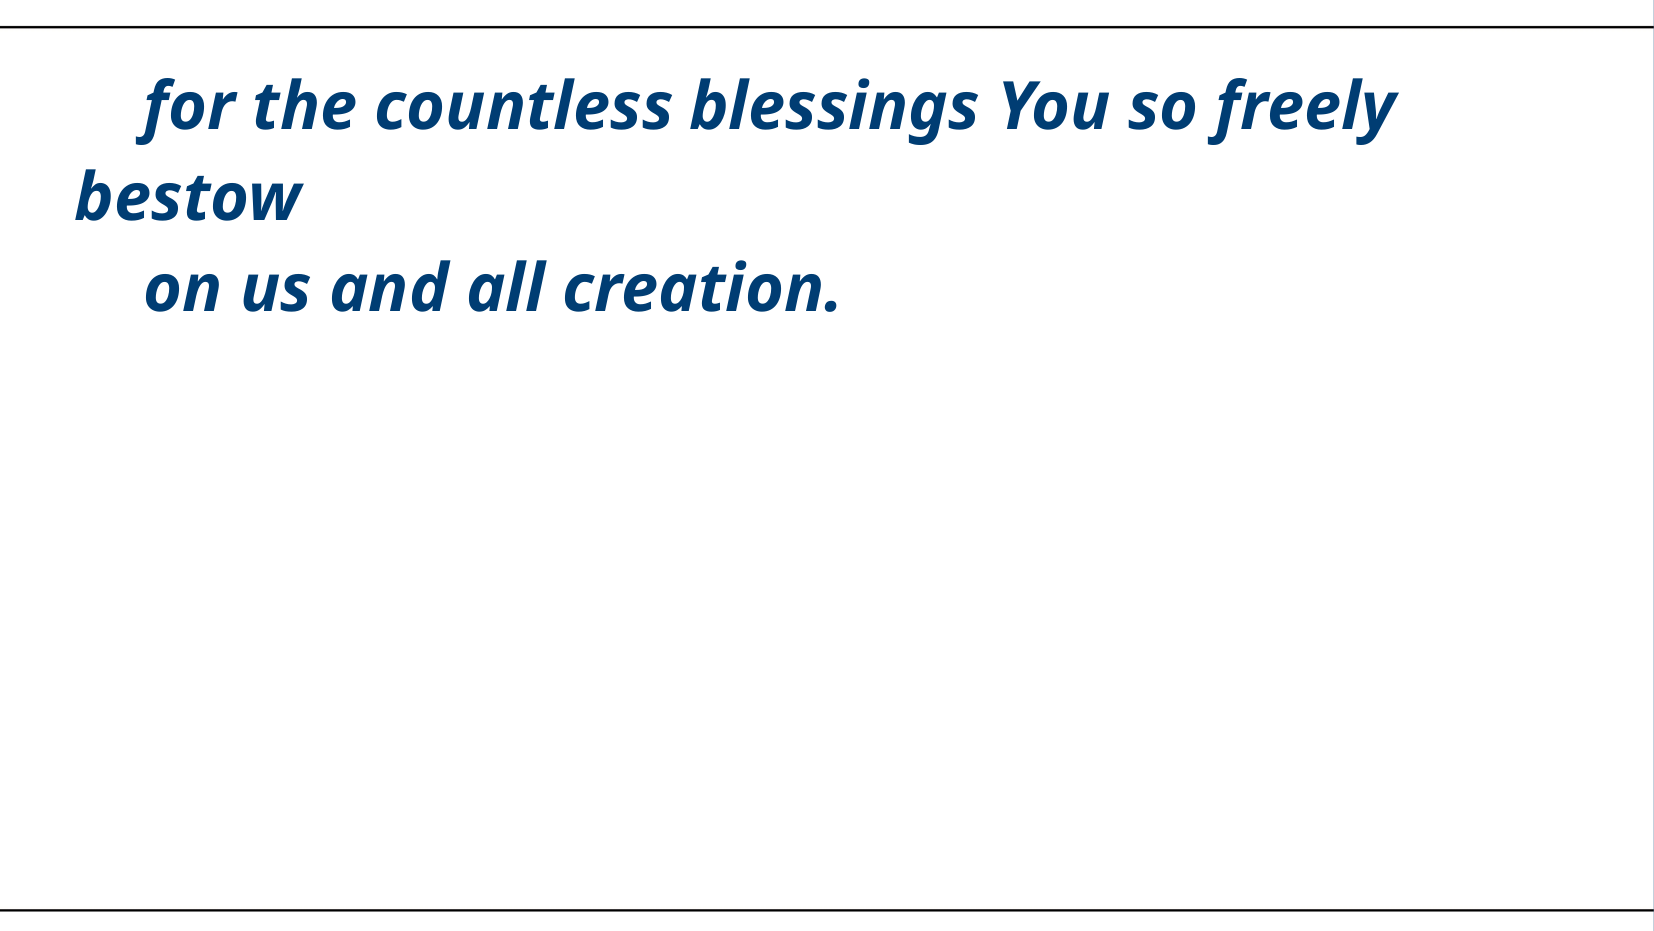

for the countless blessings You so freely bestow
 on us and all creation.